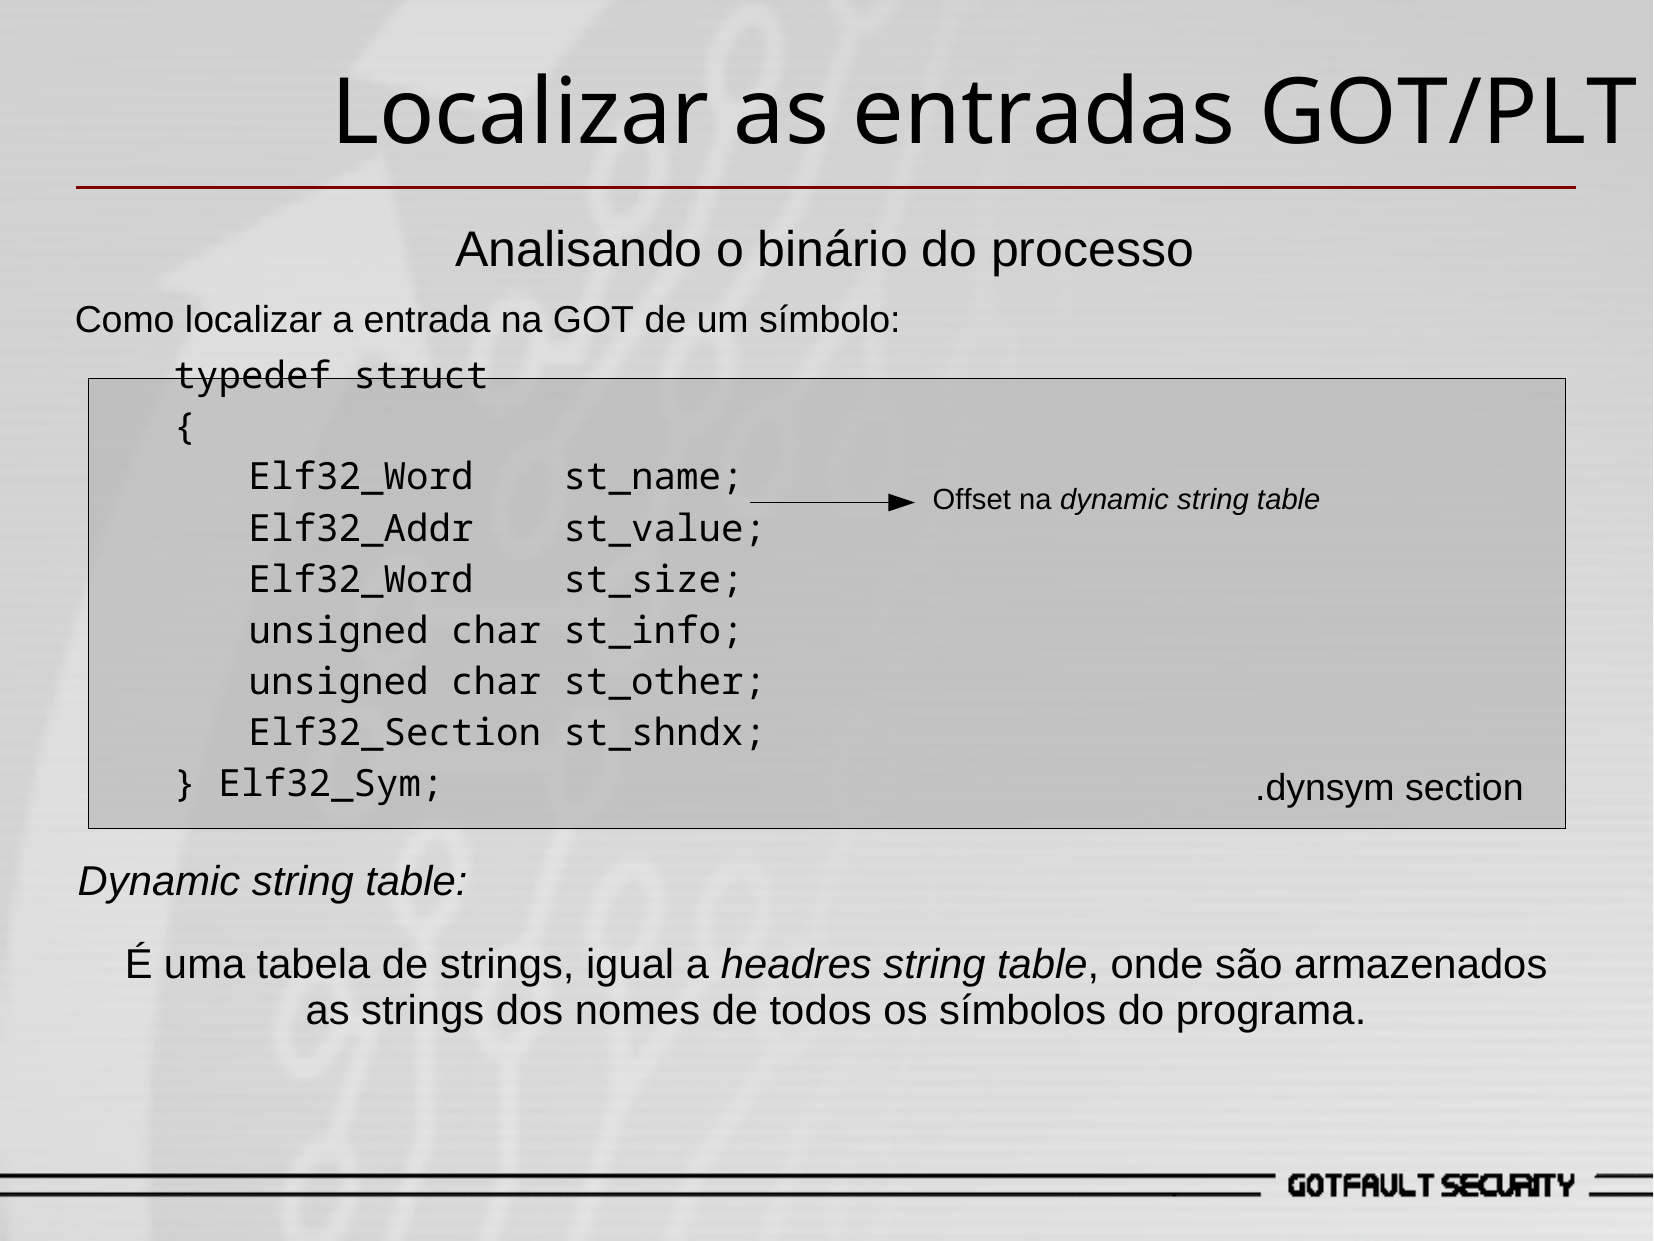

Localizar as entradas GOT/PLT
Analisando o binário do processo
Como localizar a entrada na GOT de um símbolo:
	typedef struct
	{
		Elf32_Word st_name;
		Elf32_Addr st_value;
		Elf32_Word st_size;
		unsigned char st_info;
		unsigned char st_other;
		Elf32_Section st_shndx;
	} Elf32_Sym;
.dynsym section
Offset na dynamic string table
Dynamic string table:
É uma tabela de strings, igual a headres string table, onde são armazenados as strings dos nomes de todos os símbolos do programa.